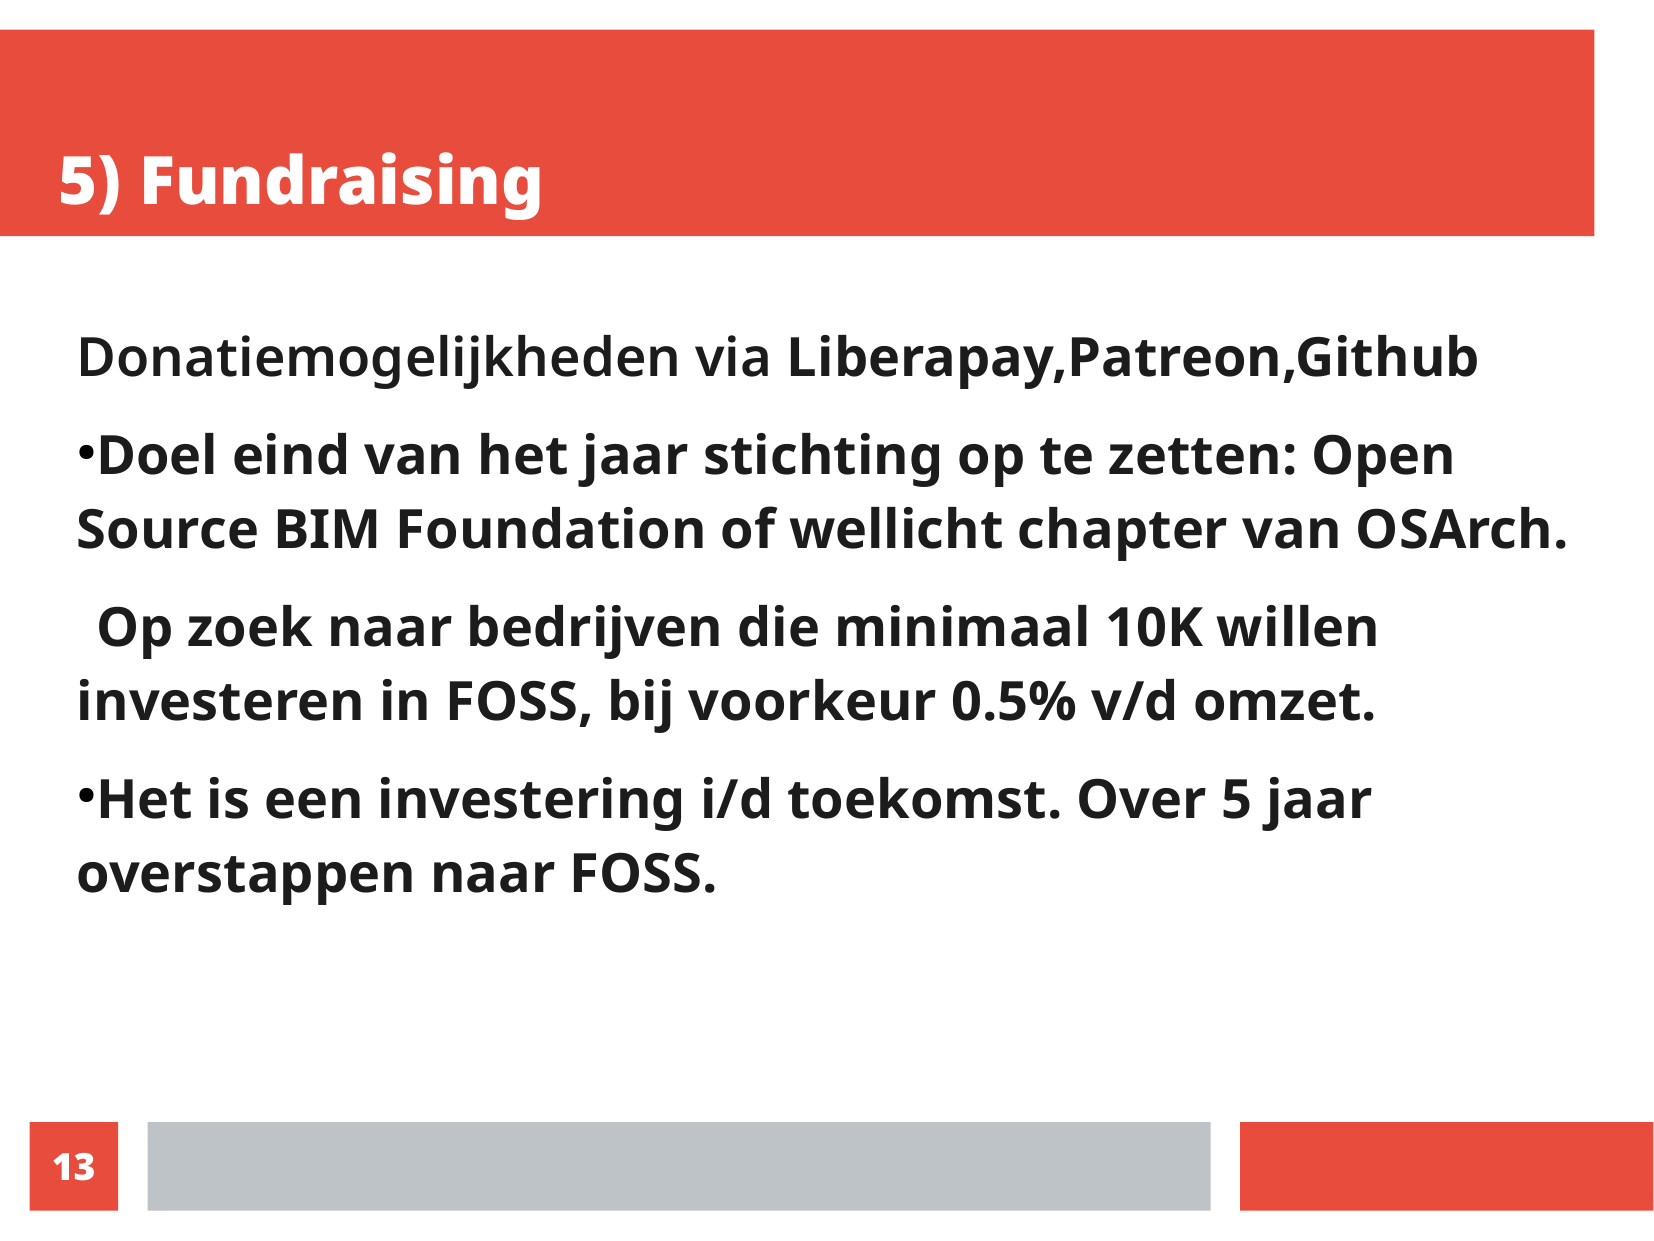

# 5) Fundraising
Donatiemogelijkheden via Liberapay,Patreon,Github
Doel eind van het jaar stichting op te zetten: Open Source BIM Foundation of wellicht chapter van OSArch.
Op zoek naar bedrijven die minimaal 10K willen investeren in FOSS, bij voorkeur 0.5% v/d omzet.
Het is een investering i/d toekomst. Over 5 jaar overstappen naar FOSS.
13